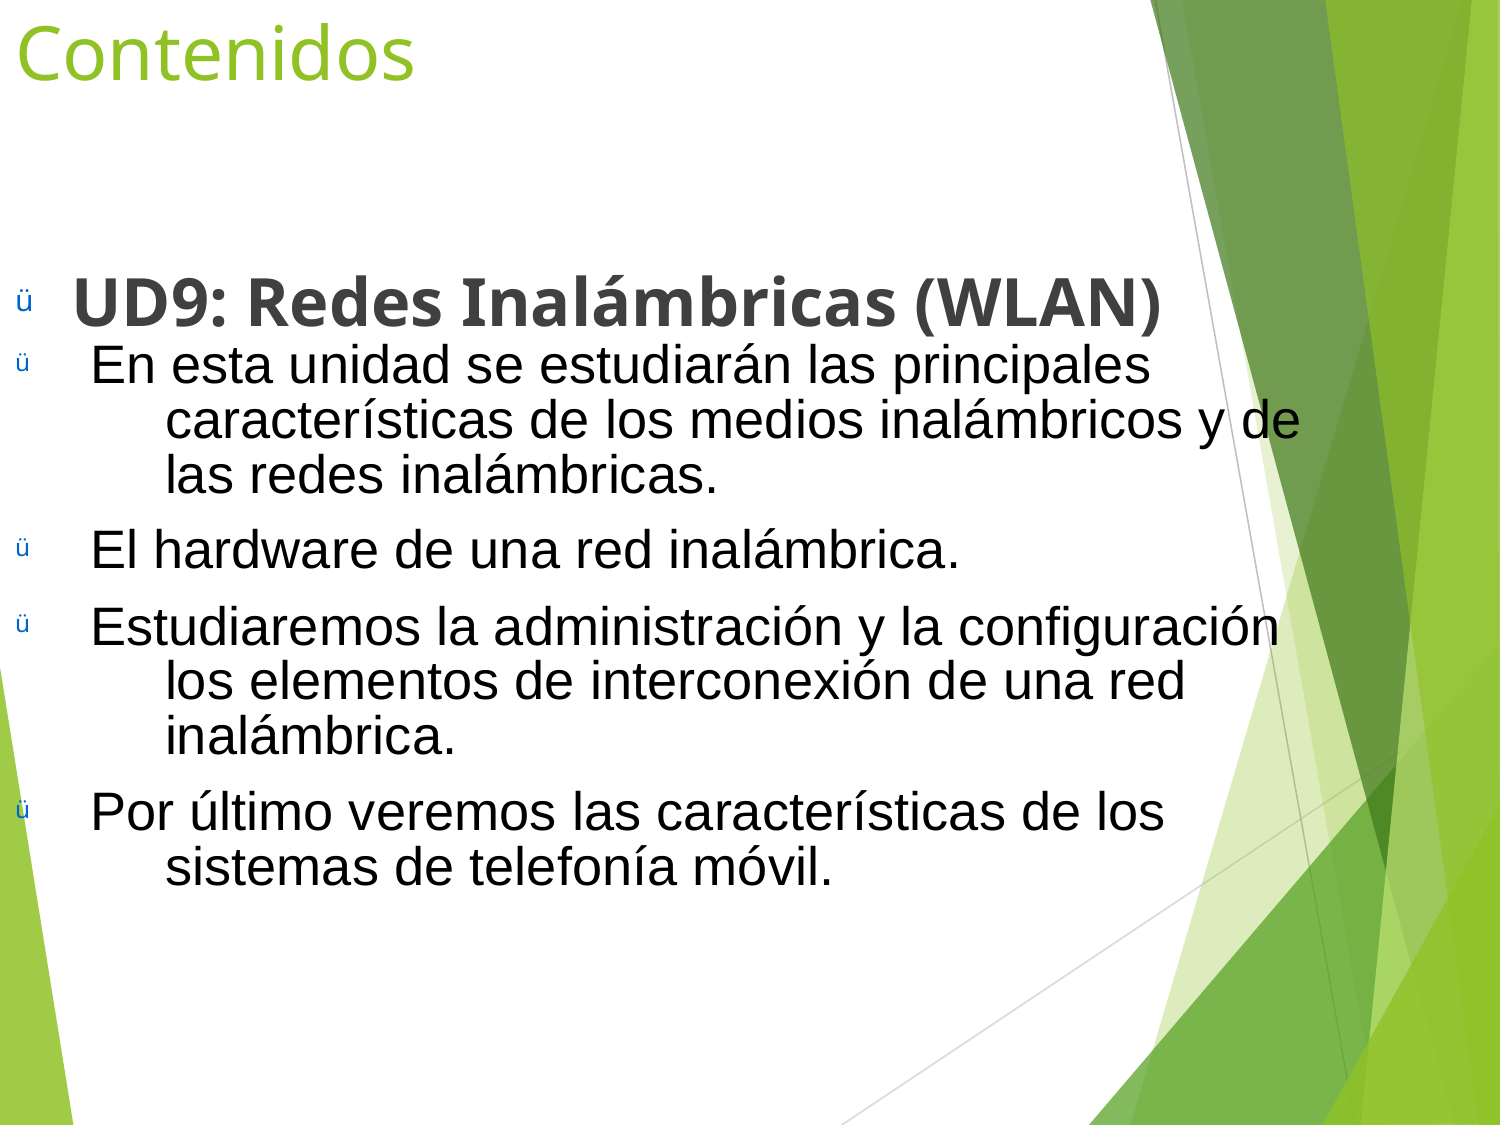

# Contenidos
UD9: Redes Inalámbricas (WLAN)
En esta unidad se estudiarán las principales características de los medios inalámbricos y de las redes inalámbricas.
El hardware de una red inalámbrica.
Estudiaremos la administración y la configuración los elementos de interconexión de una red inalámbrica.
Por último veremos las características de los sistemas de telefonía móvil.